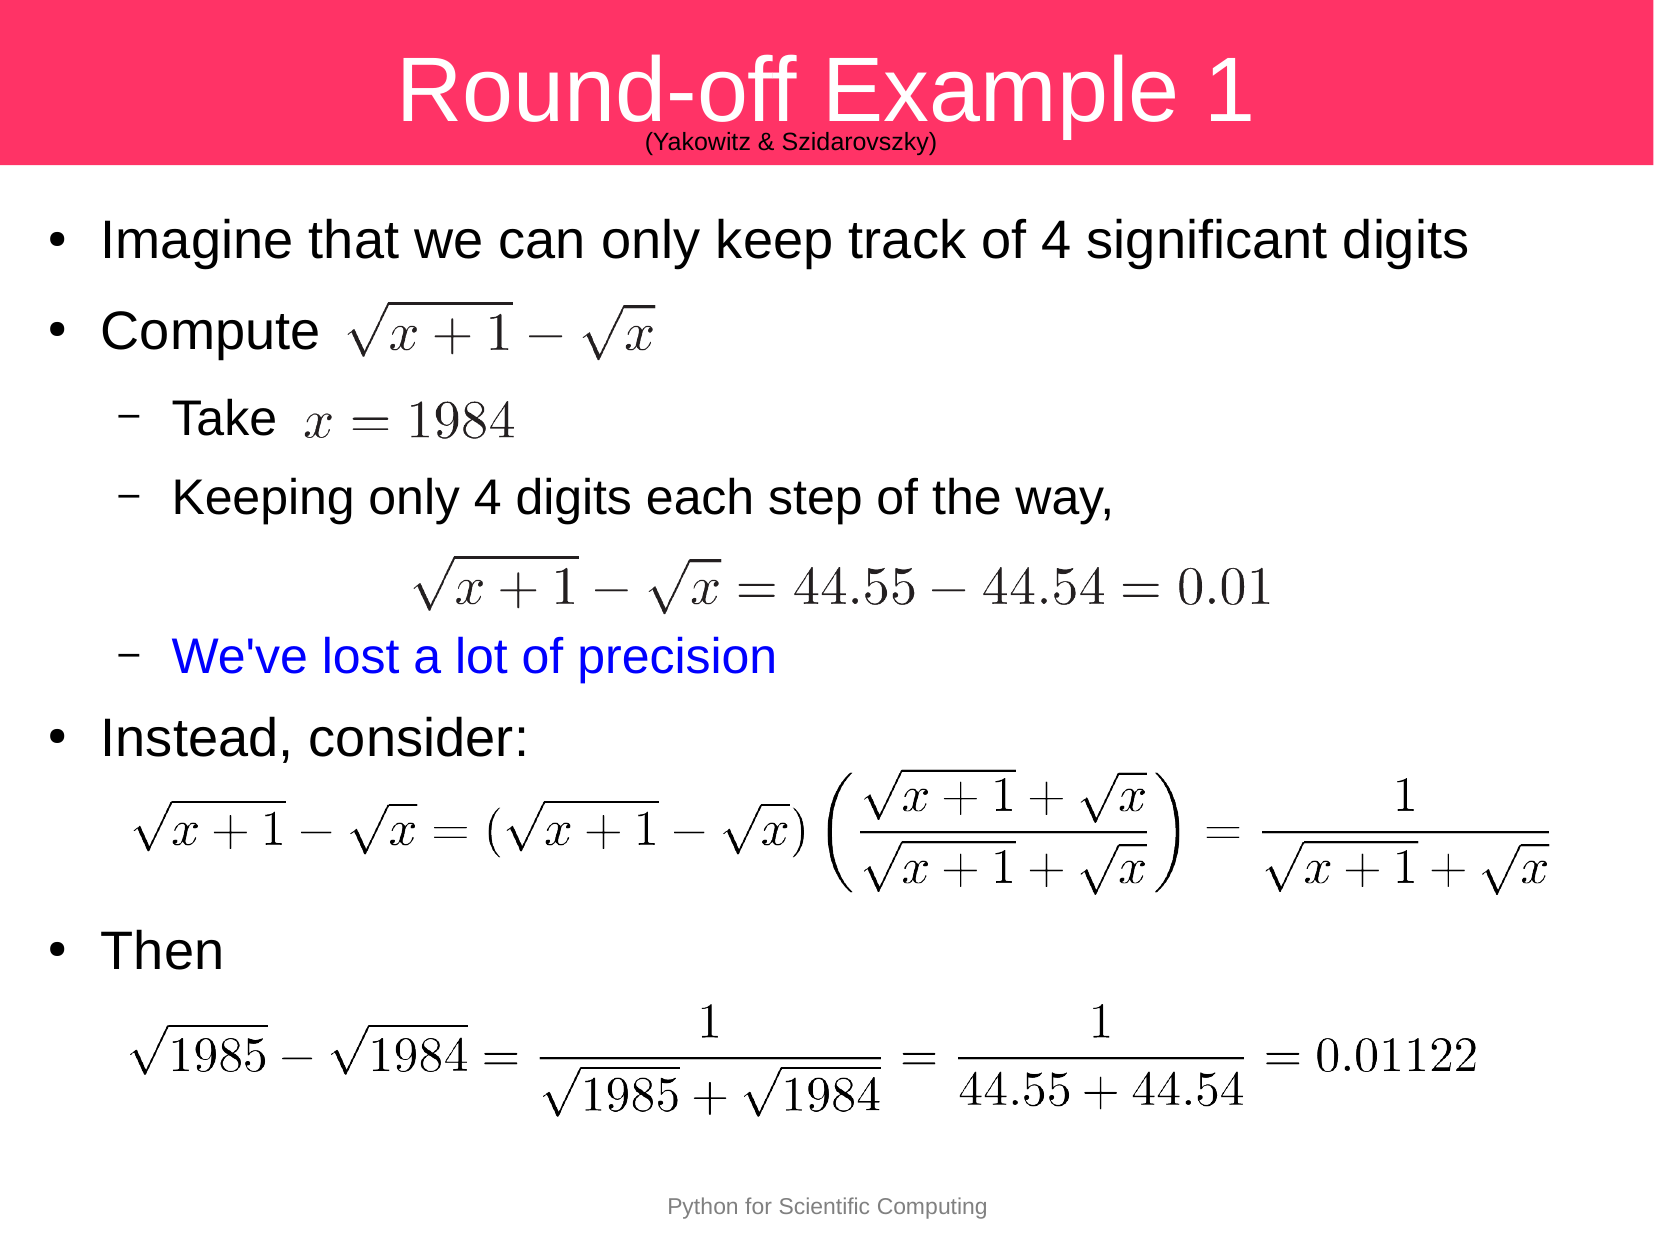

# Round-off Example 1
(Yakowitz & Szidarovszky)
Imagine that we can only keep track of 4 significant digits
Compute
Take
Keeping only 4 digits each step of the way,
We've lost a lot of precision
Instead, consider:
Then